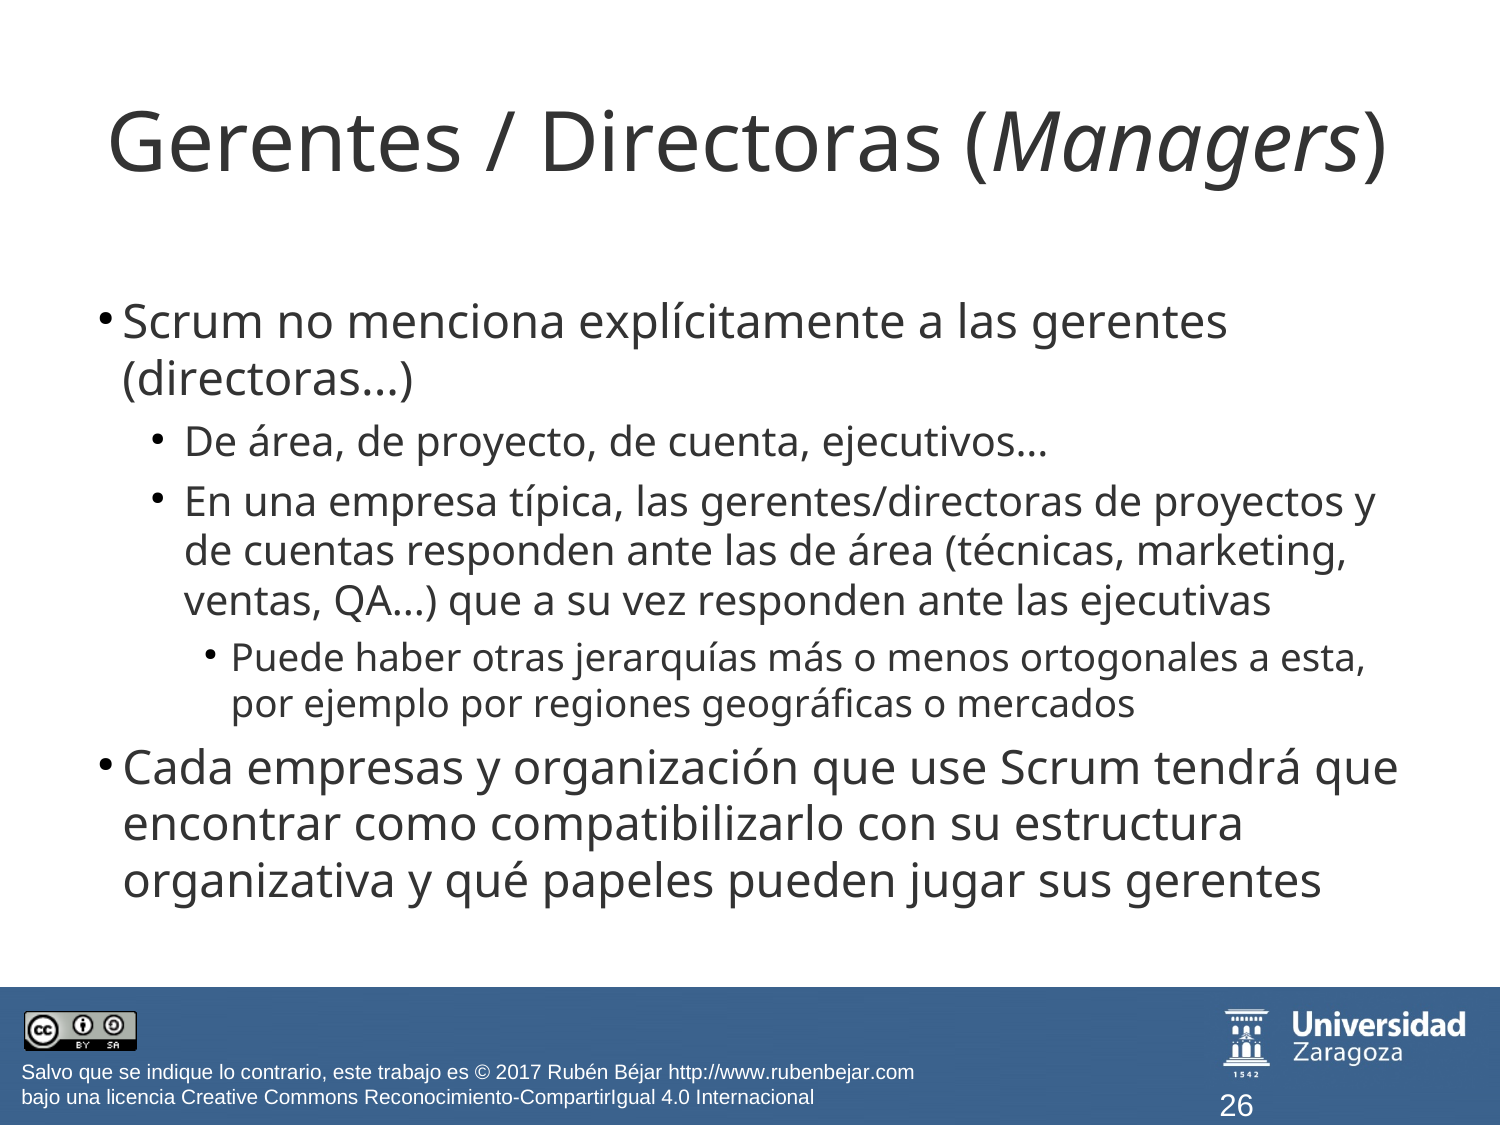

# Gerentes / Directoras (Managers)
Scrum no menciona explícitamente a las gerentes (directoras...)
De área, de proyecto, de cuenta, ejecutivos...
En una empresa típica, las gerentes/directoras de proyectos y de cuentas responden ante las de área (técnicas, marketing, ventas, QA...) que a su vez responden ante las ejecutivas
Puede haber otras jerarquías más o menos ortogonales a esta, por ejemplo por regiones geográficas o mercados
Cada empresas y organización que use Scrum tendrá que encontrar como compatibilizarlo con su estructura organizativa y qué papeles pueden jugar sus gerentes